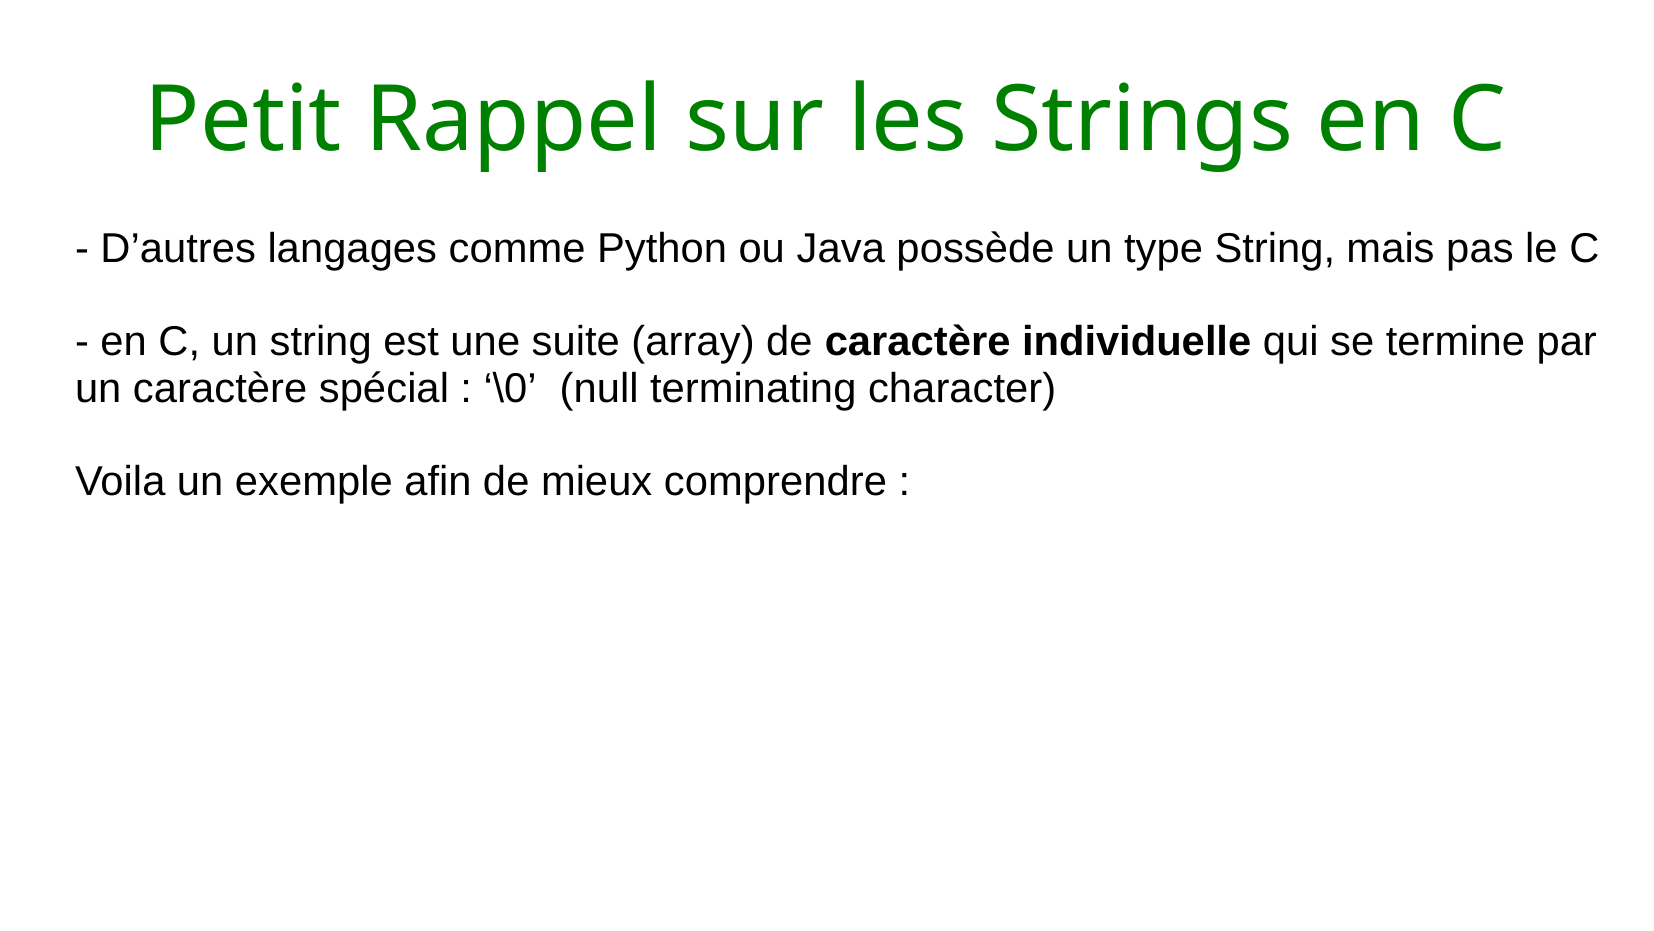

# Petit Rappel sur les Strings en C
- D’autres langages comme Python ou Java possède un type String, mais pas le C
- en C, un string est une suite (array) de caractère individuelle qui se termine par un caractère spécial : ‘\0’  (null terminating character)
Voila un exemple afin de mieux comprendre :